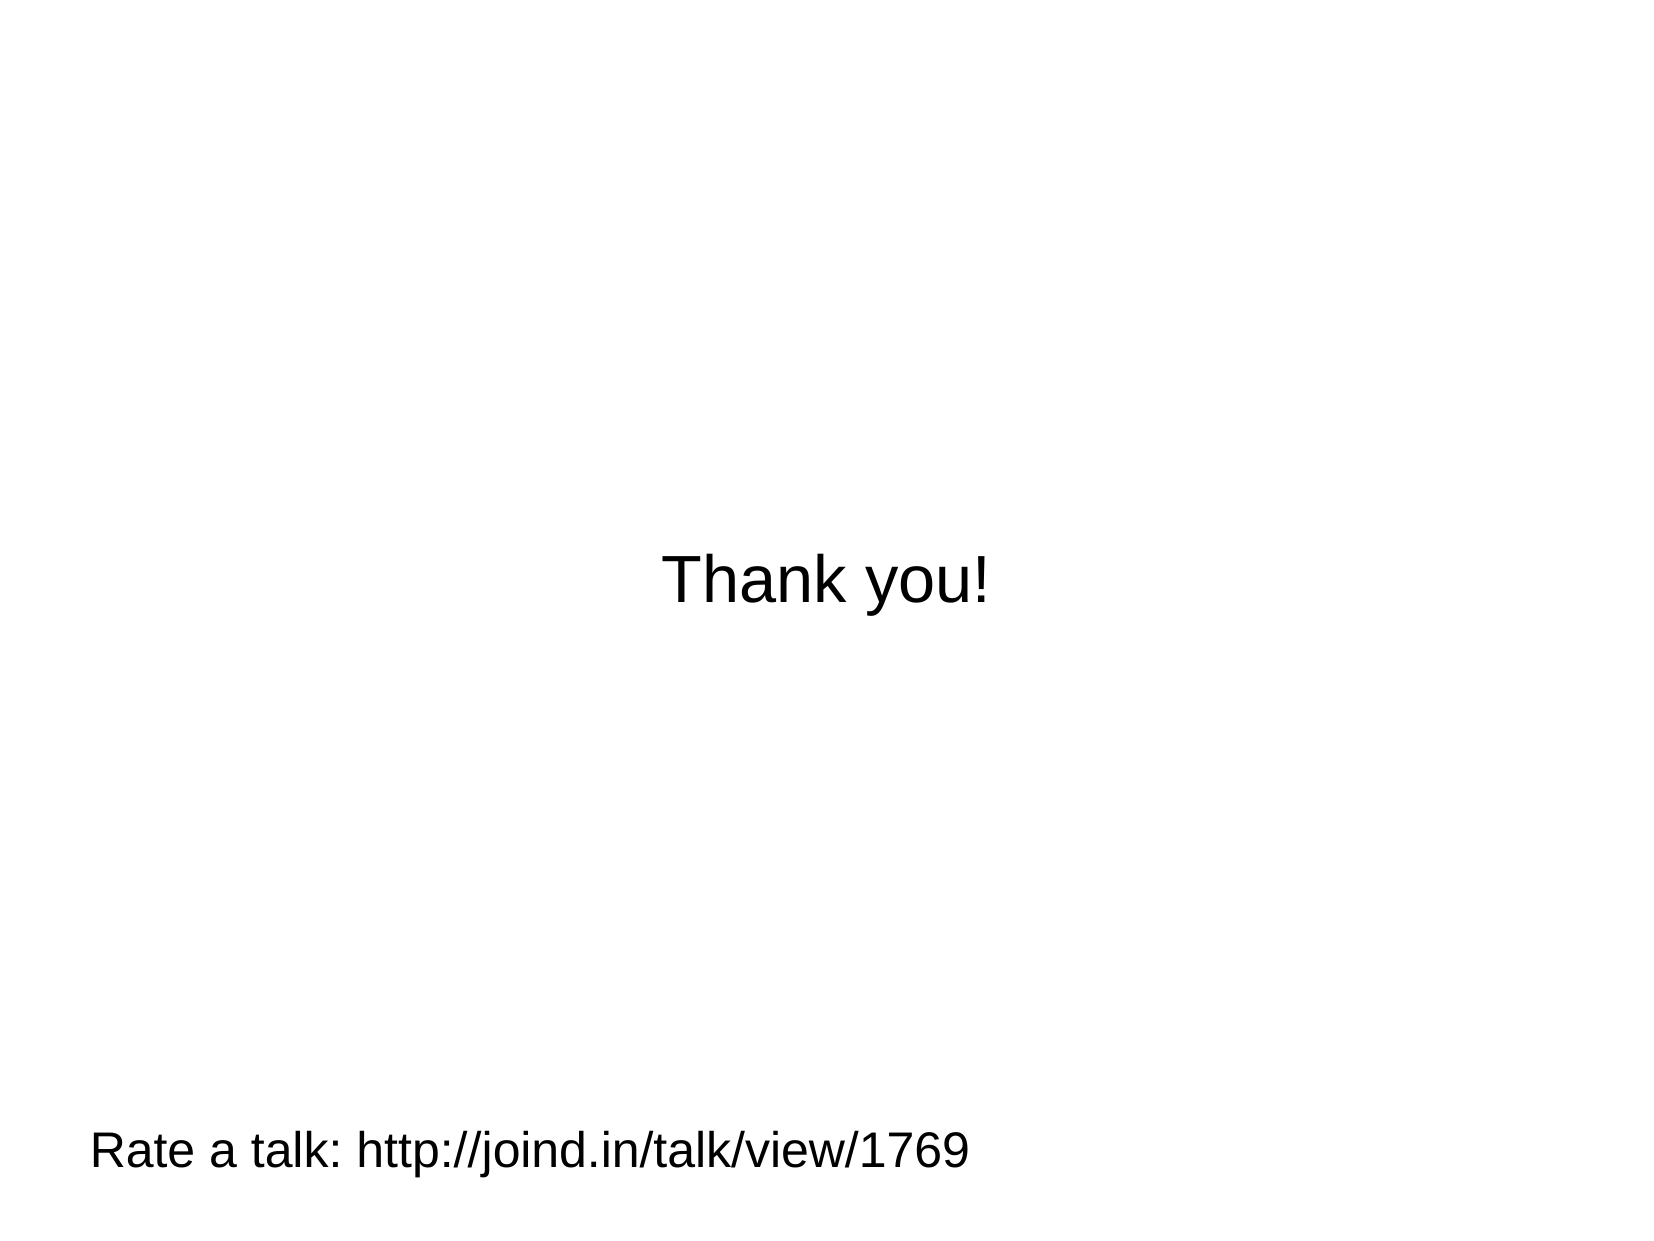

# Thank you!
Rate a talk: http://joind.in/talk/view/1769